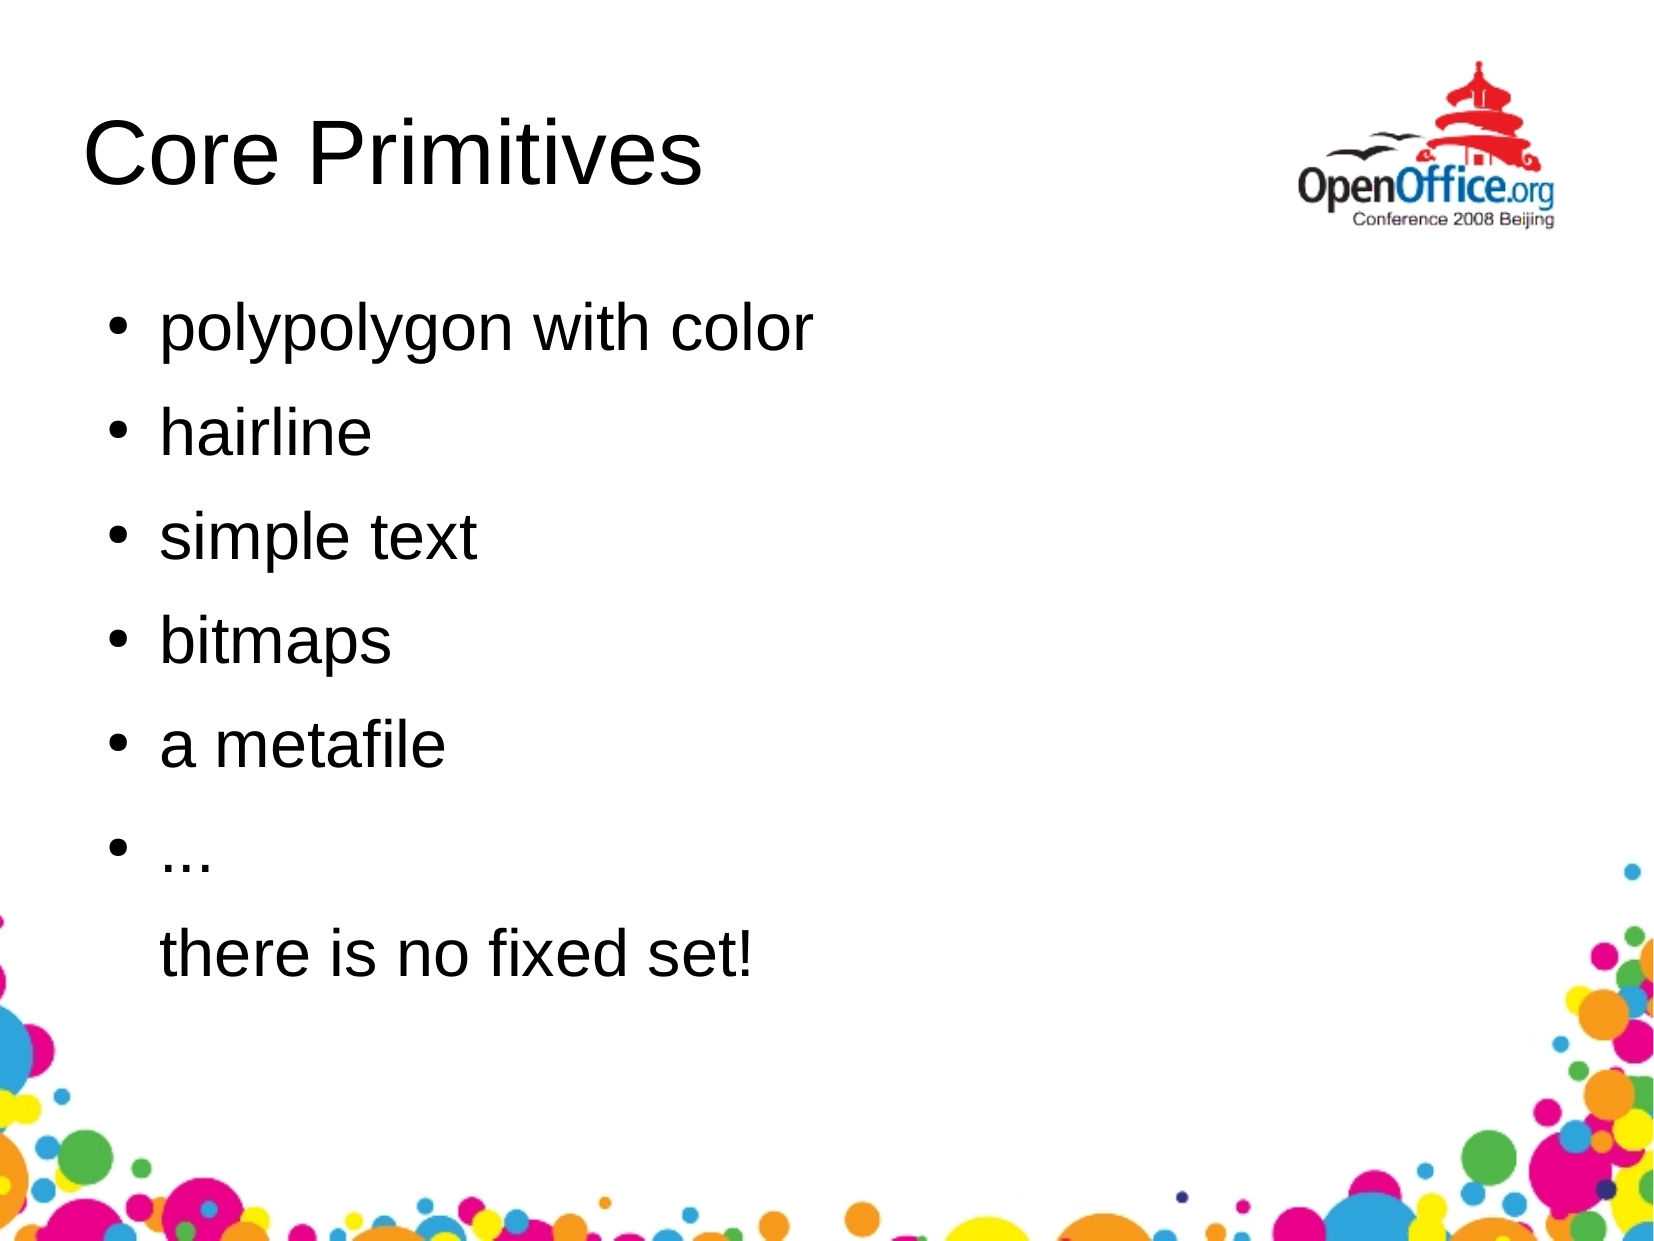

# Core Primitives
polypolygon with color
hairline
simple text
bitmaps
a metafile
...
there is no fixed set!